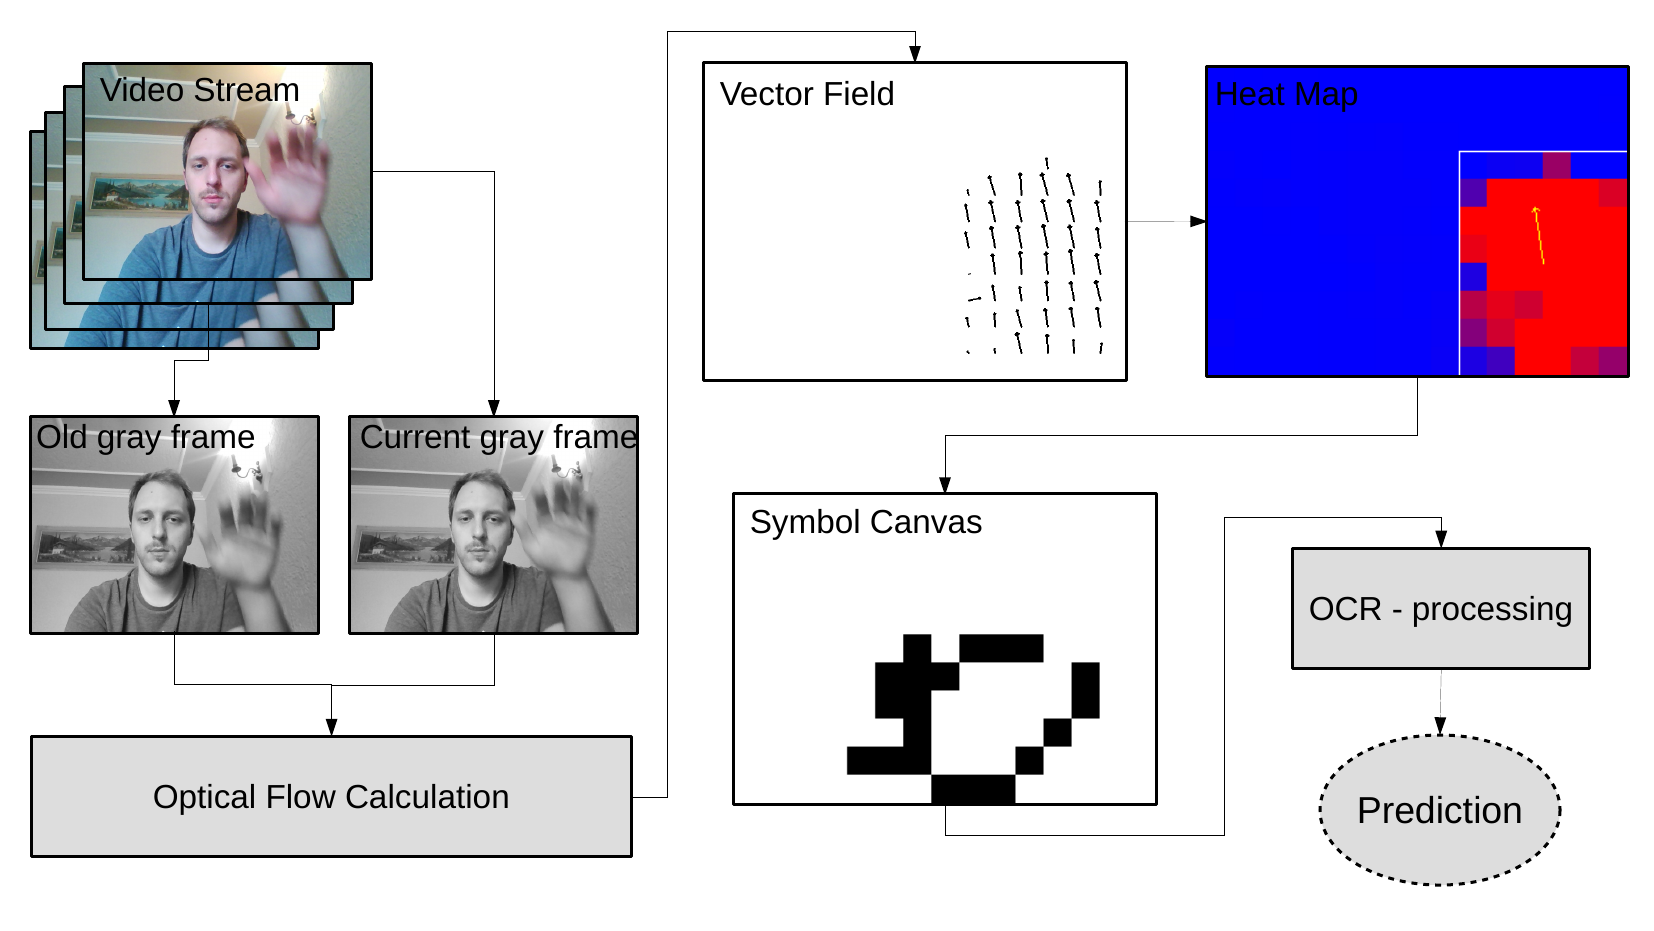

Video Stream
Vector Field
Heat Map
Current gray frame
Old gray frame
Symbol Canvas
OCR - processing
Prediction
Optical Flow Calculation